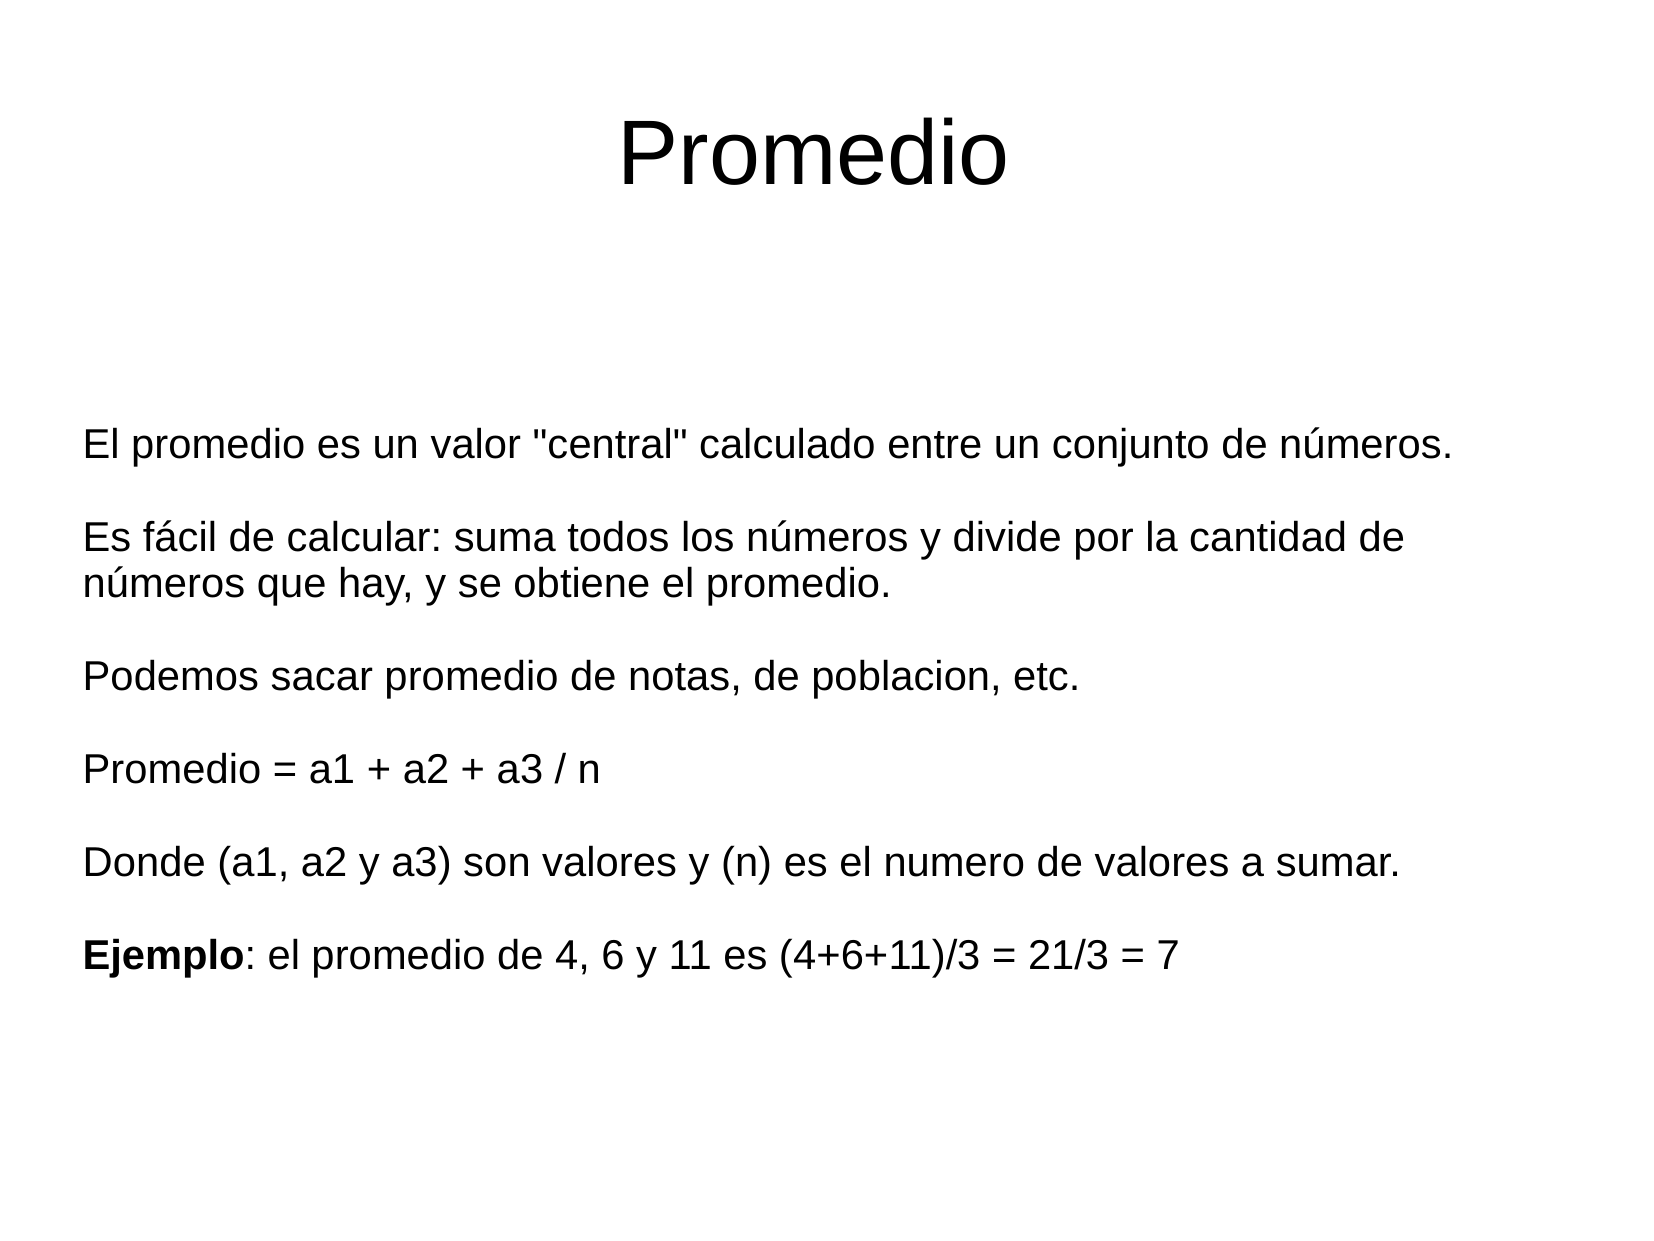

# Promedio
El promedio es un valor "central" calculado entre un conjunto de números.
Es fácil de calcular: suma todos los números y divide por la cantidad de números que hay, y se obtiene el promedio.
Podemos sacar promedio de notas, de poblacion, etc.
Promedio = a1 + a2 + a3 / n
Donde (a1, a2 y a3) son valores y (n) es el numero de valores a sumar.
Ejemplo: el promedio de 4, 6 y 11 es (4+6+11)/3 = 21/3 = 7